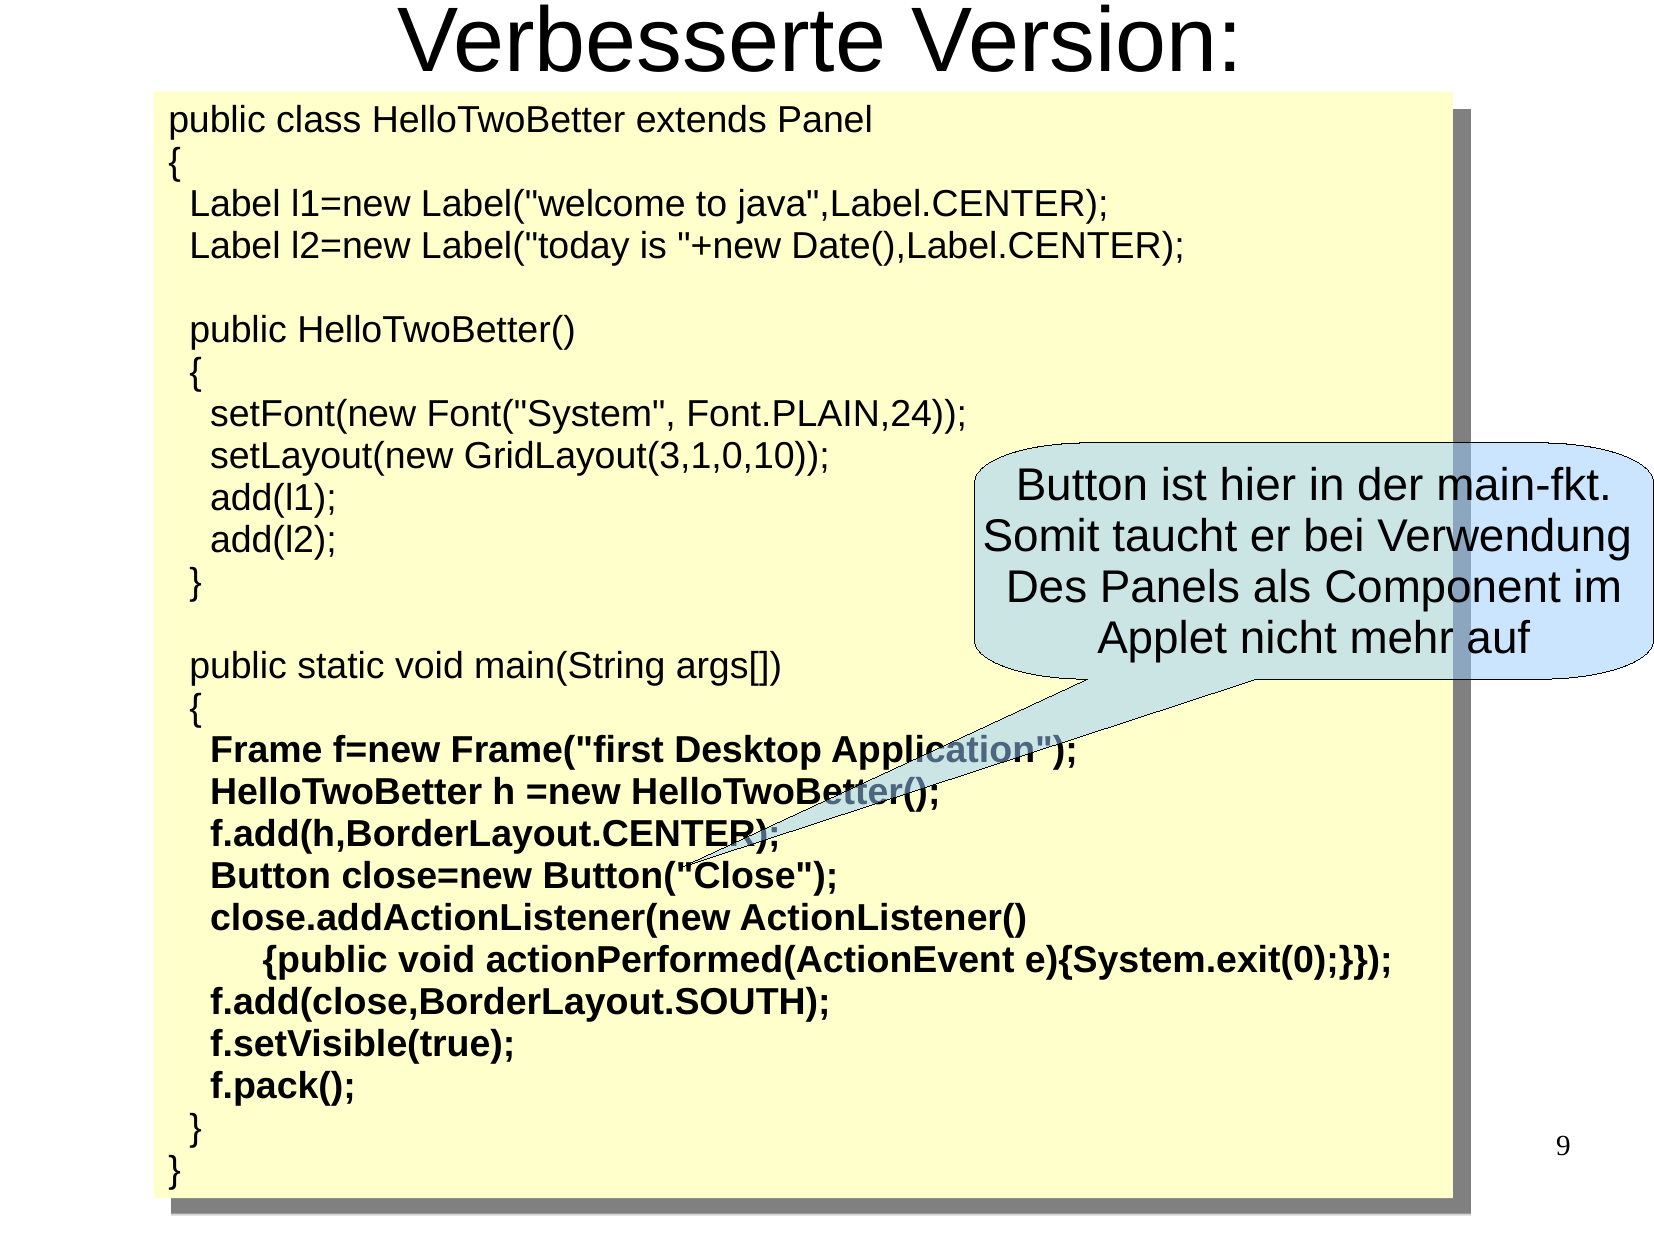

# Verbesserte Version:
public class HelloTwoBetter extends Panel
{
 Label l1=new Label("welcome to java",Label.CENTER);
 Label l2=new Label("today is "+new Date(),Label.CENTER);
 public HelloTwoBetter()
 {
 setFont(new Font("System", Font.PLAIN,24));
 setLayout(new GridLayout(3,1,0,10));
 add(l1);
 add(l2);
 }
 public static void main(String args[])
 {
 Frame f=new Frame("first Desktop Application");
 HelloTwoBetter h =new HelloTwoBetter();
 f.add(h,BorderLayout.CENTER);
 Button close=new Button("Close");
 close.addActionListener(new ActionListener()
 {public void actionPerformed(ActionEvent e){System.exit(0);}});
 f.add(close,BorderLayout.SOUTH);
 f.setVisible(true);
 f.pack();
 }
}
Button ist hier in der main-fkt.
Somit taucht er bei Verwendung
Des Panels als Component im
Applet nicht mehr auf
9